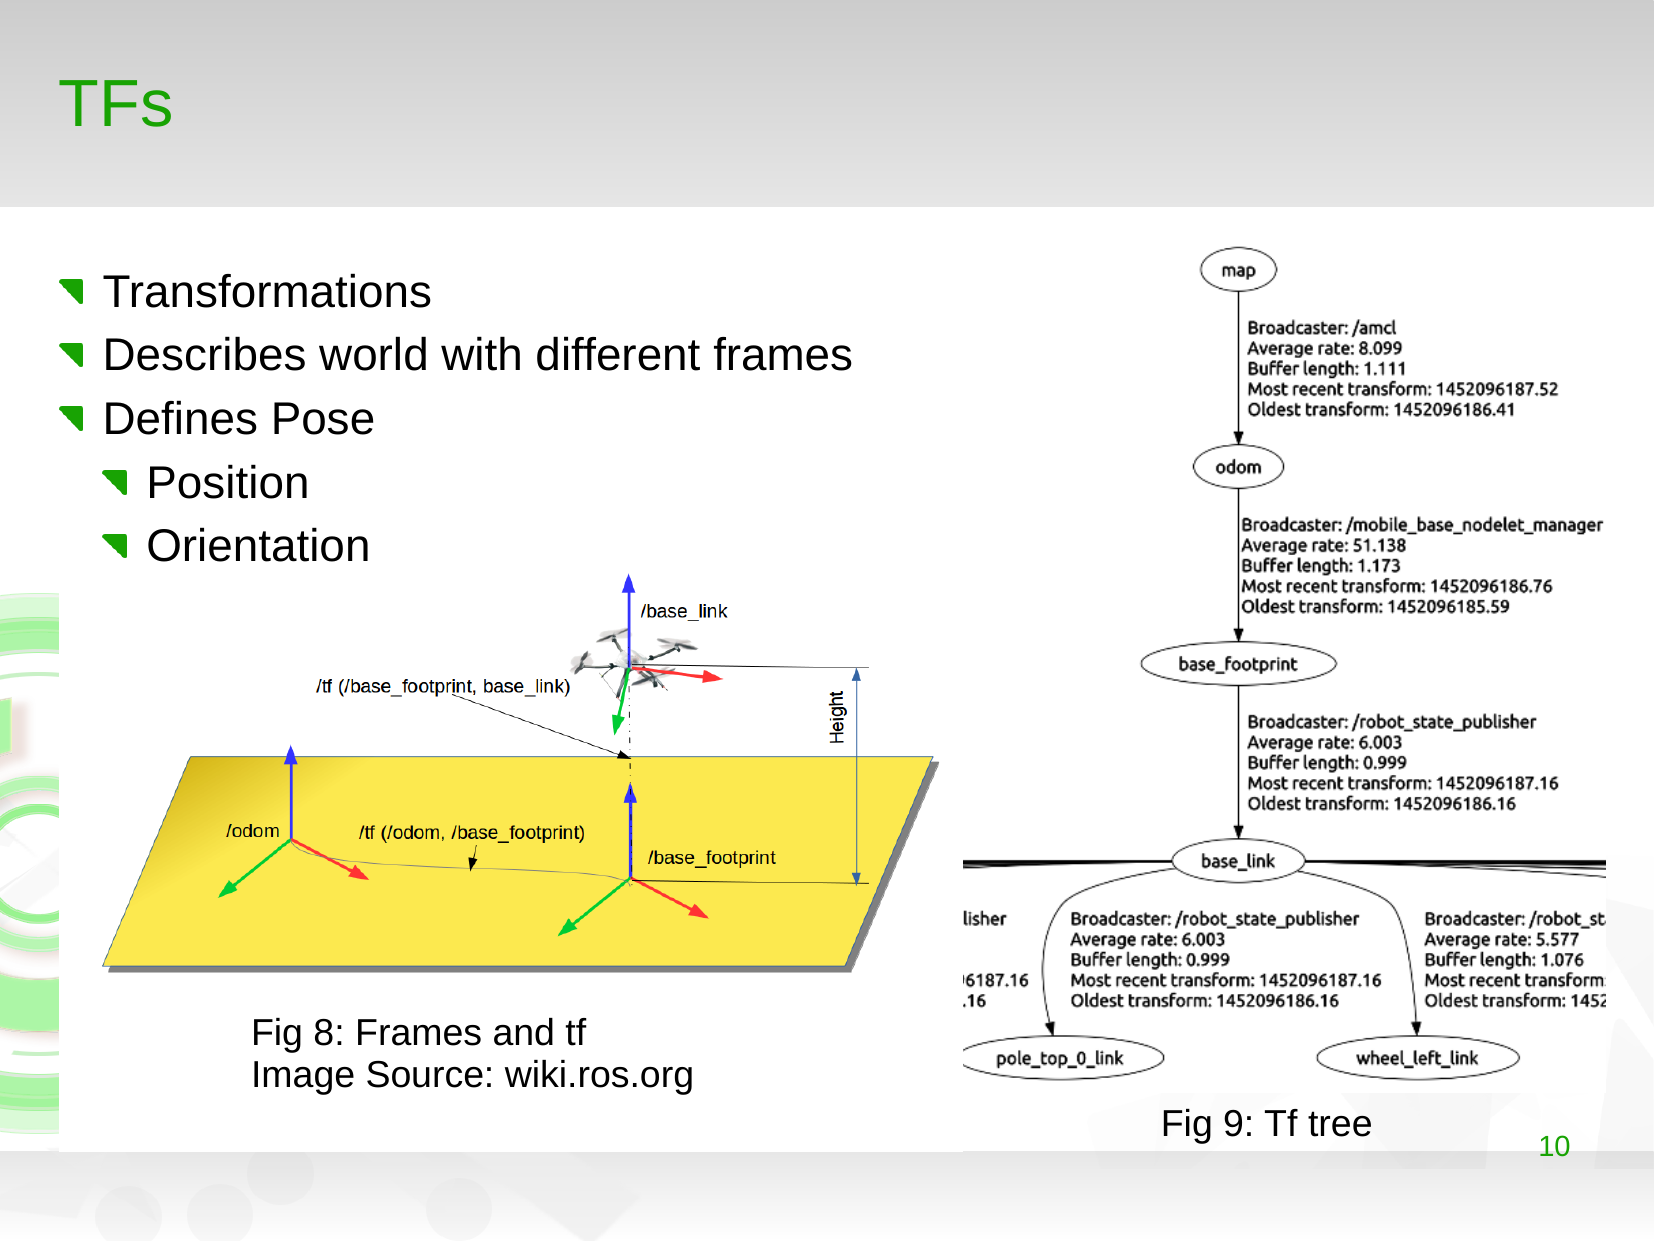

# TFs
Transformations
Describes world with different frames
Defines Pose
Position
Orientation
Fig 8: Frames and tf
Image Source: wiki.ros.org
Fig 9: Tf tree
10